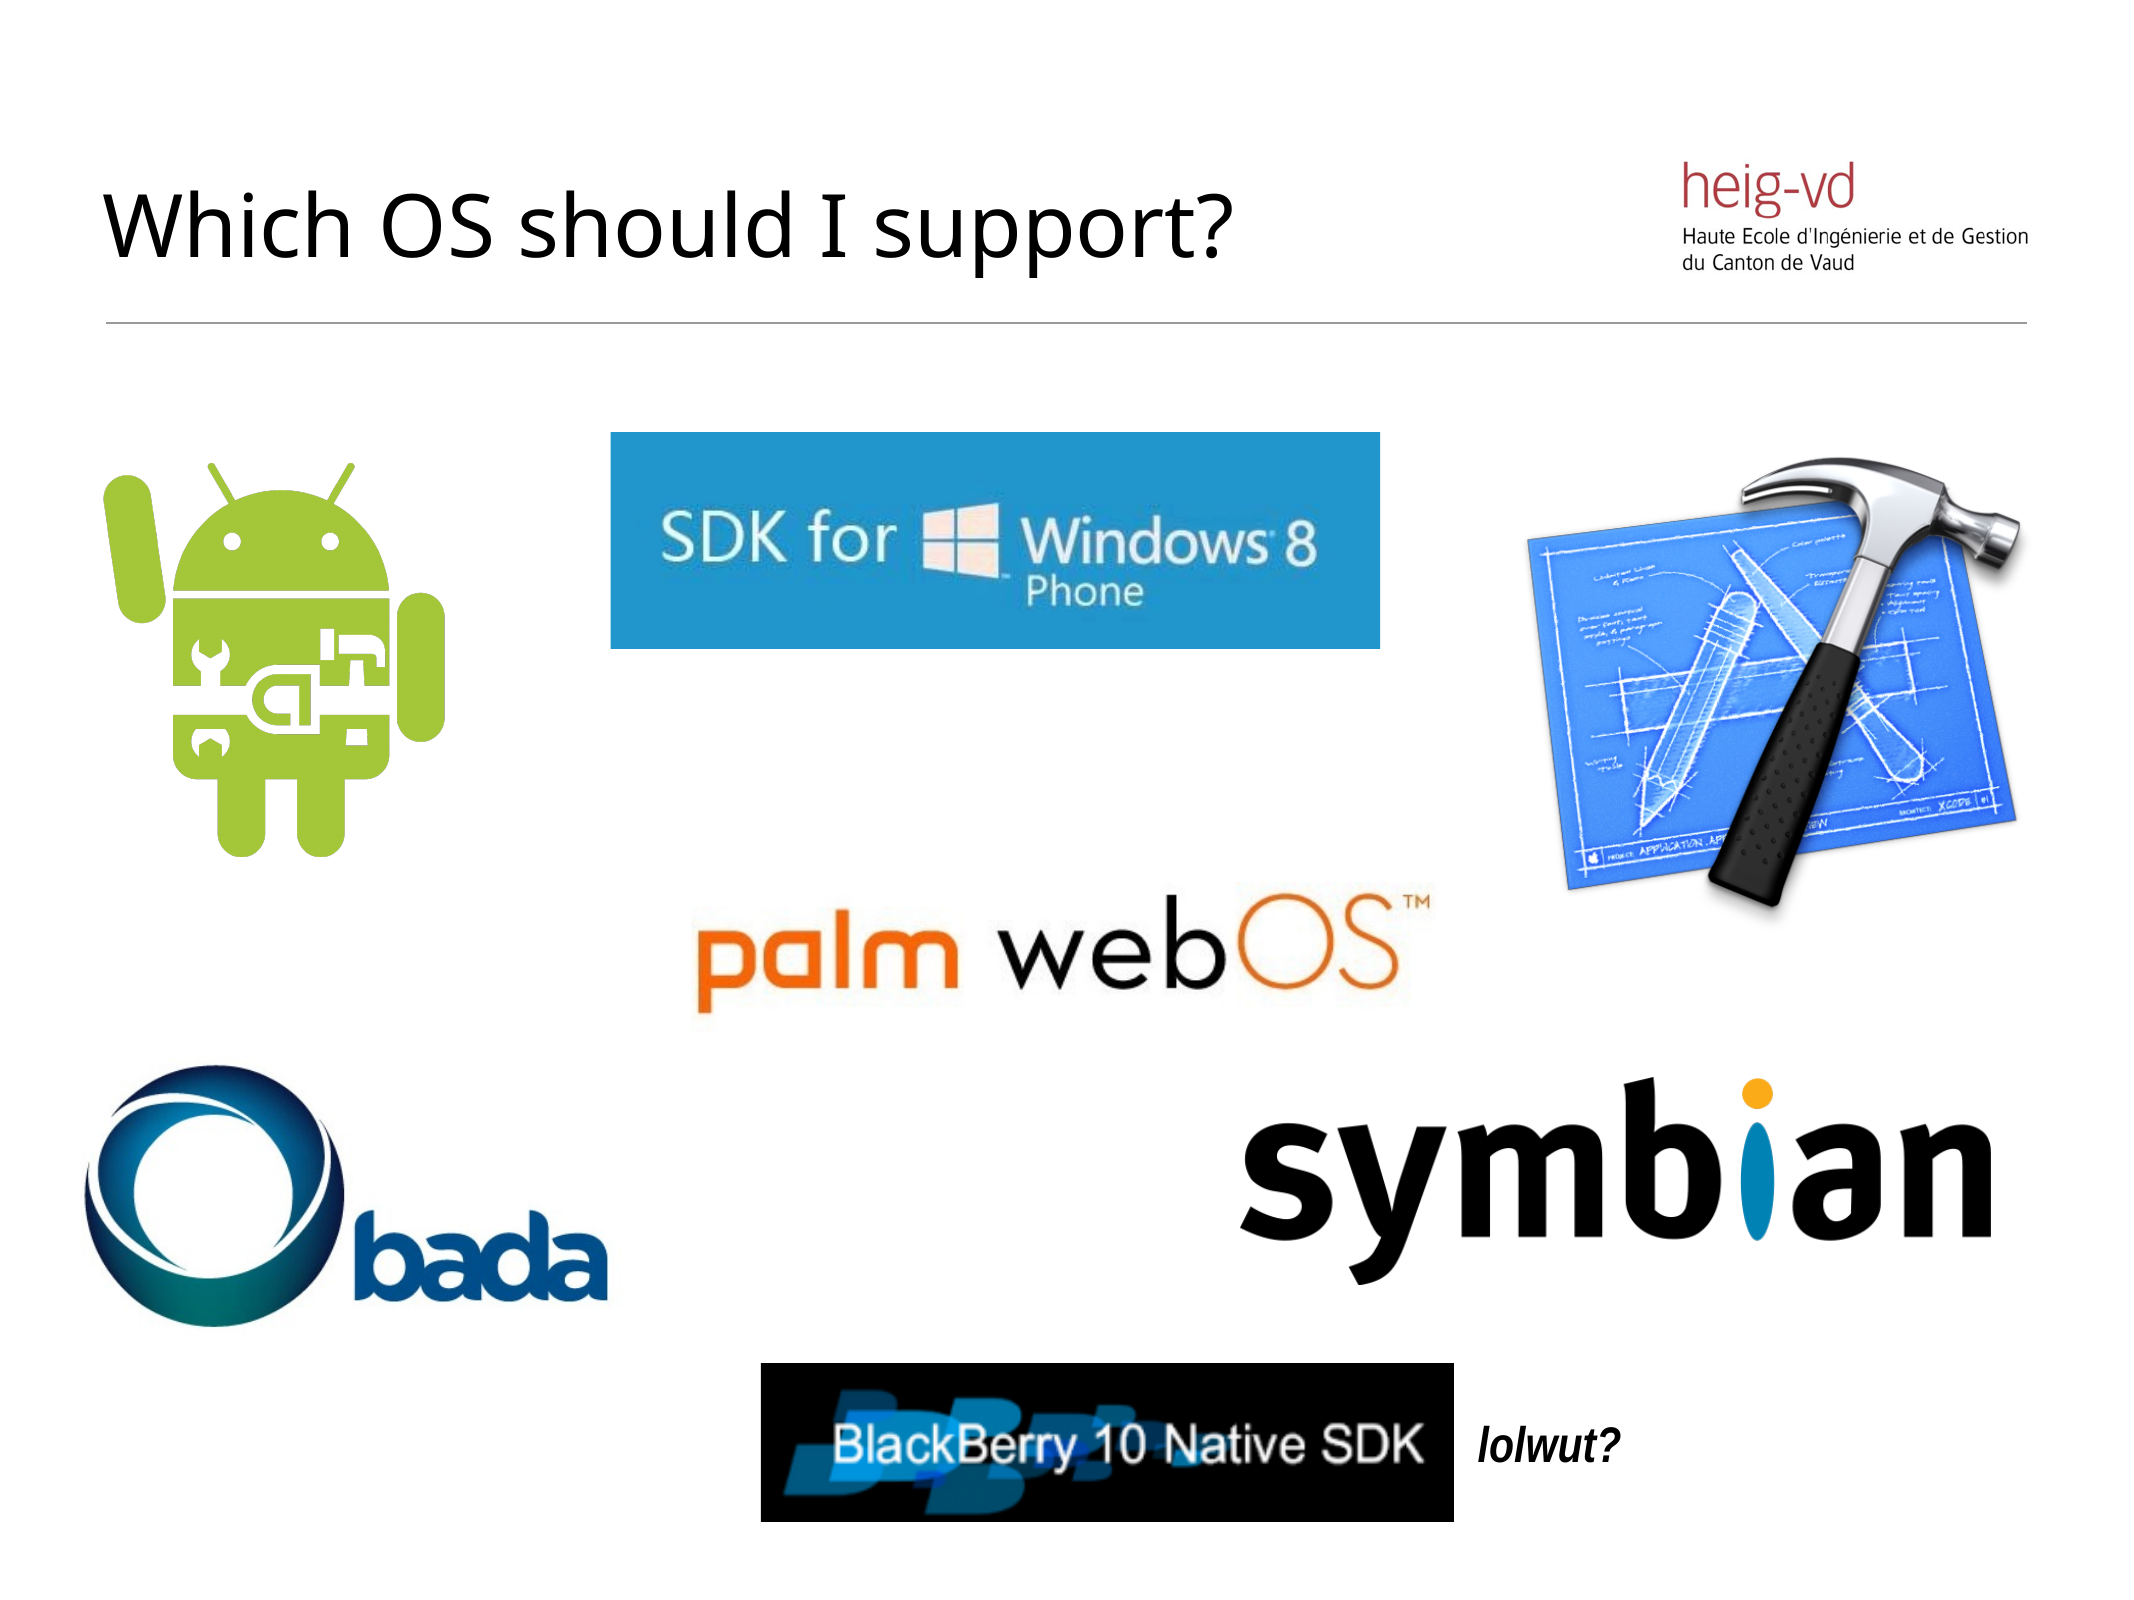

# Which OS should I support?
lolwut?